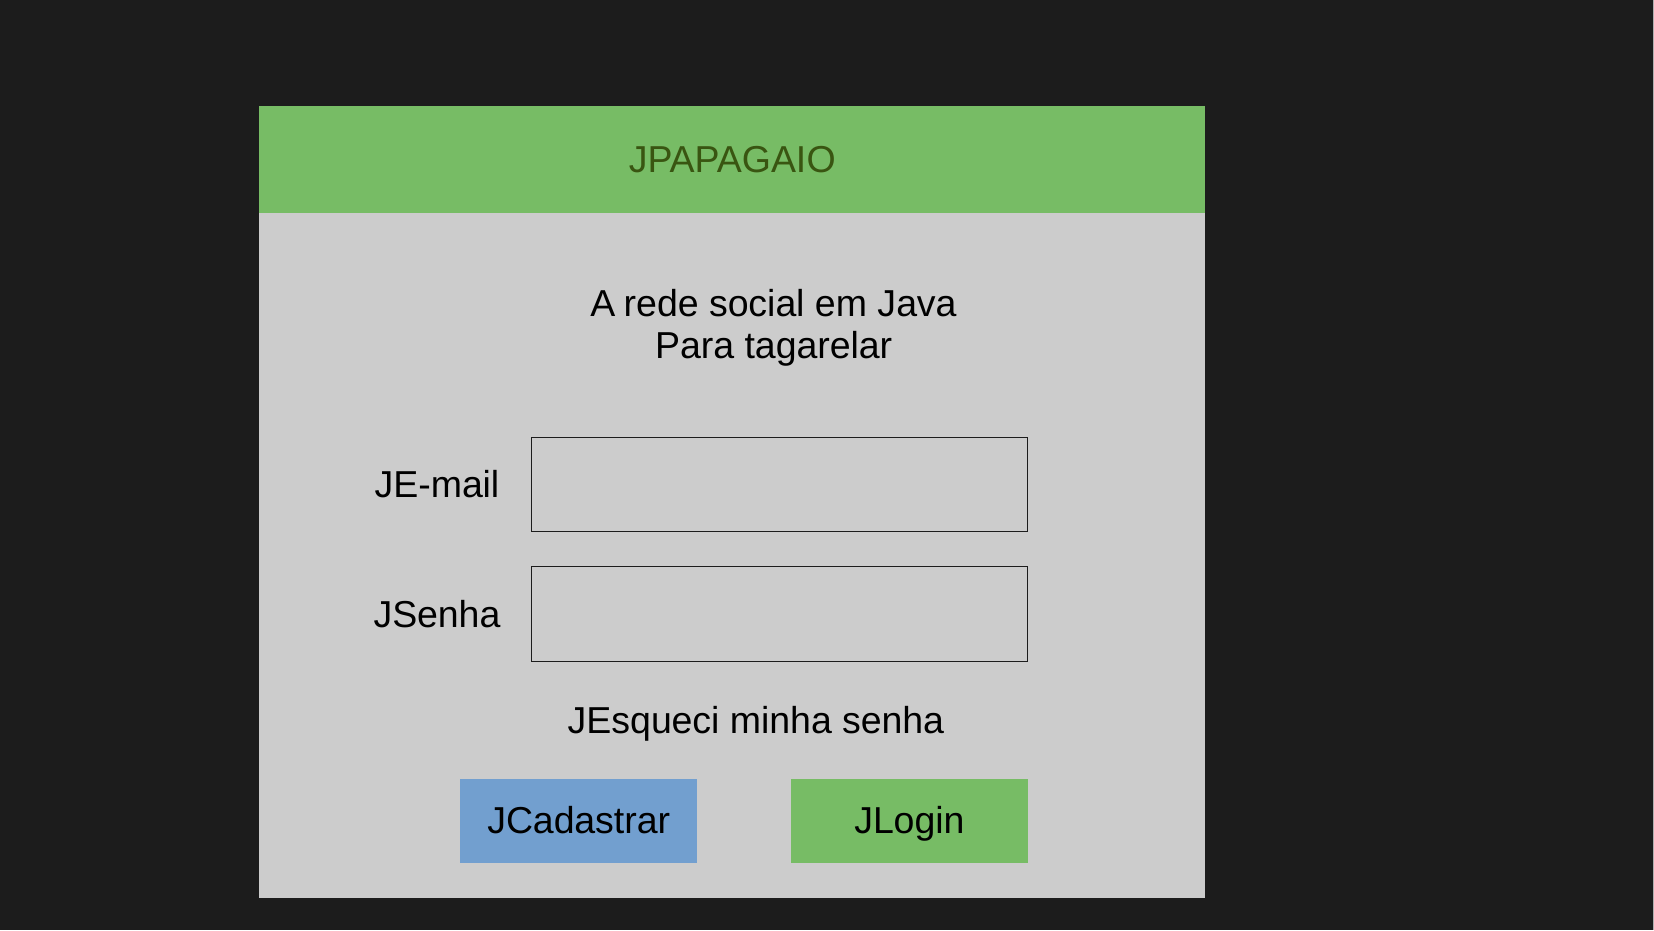

JPAPAGAIO
A rede social em Java
Para tagarelar
JE-mail
JSenha
JEsqueci minha senha
JCadastrar
JLogin